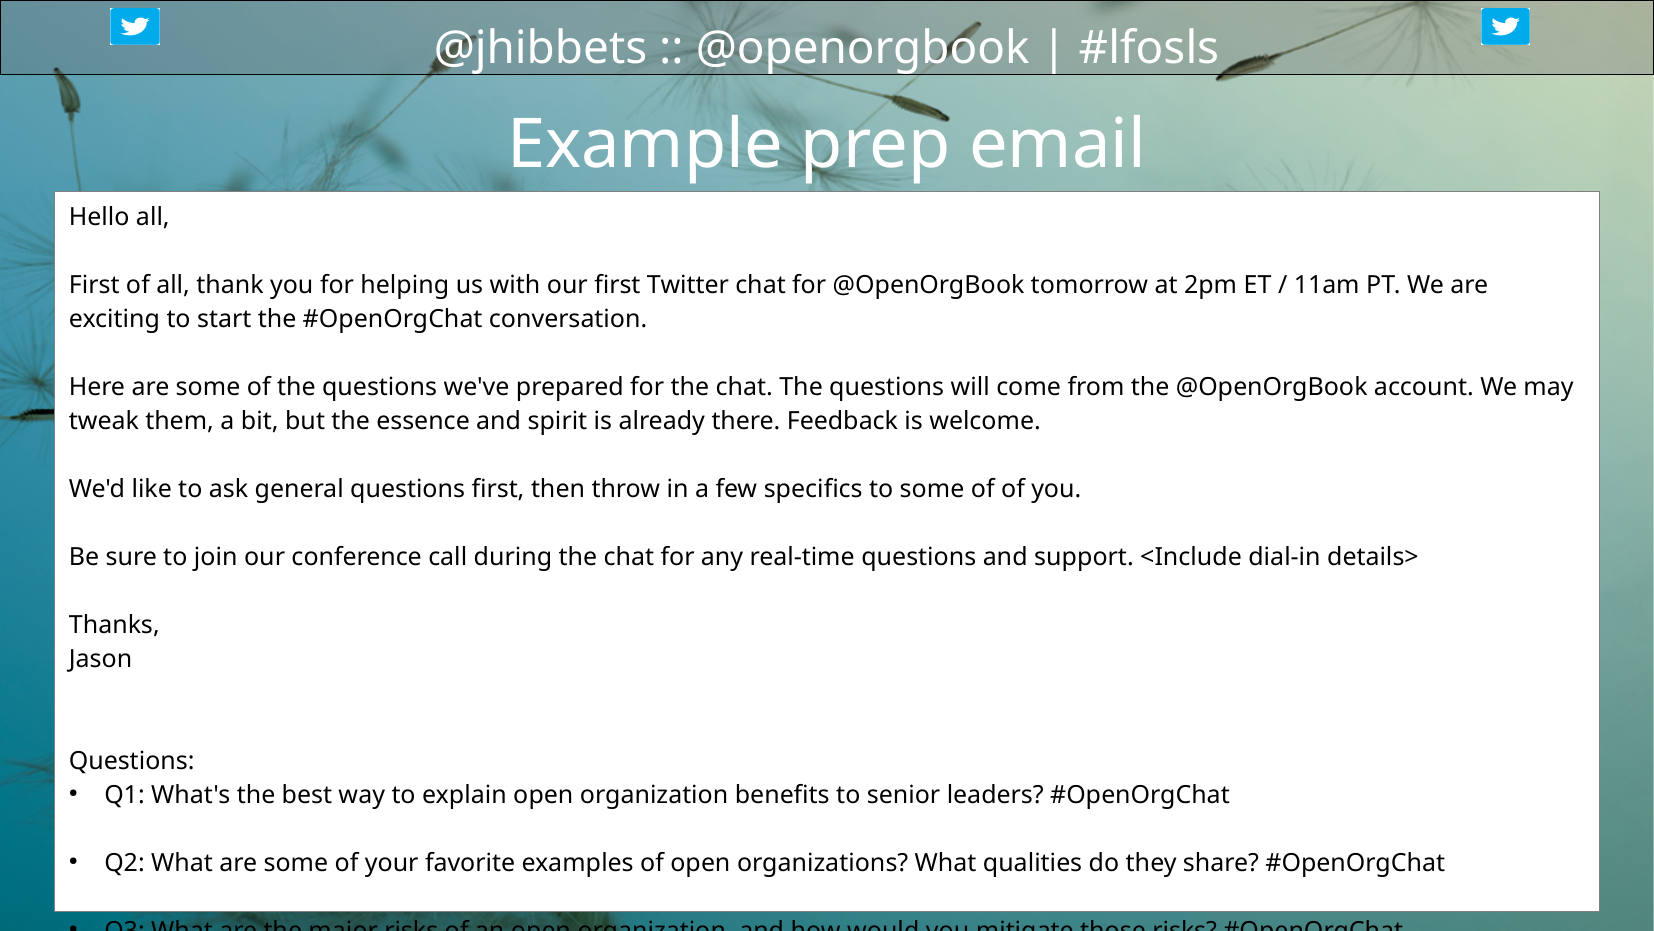

# Example prep email
Hello all,
First of all, thank you for helping us with our first Twitter chat for @OpenOrgBook tomorrow at 2pm ET / 11am PT. We are exciting to start the #OpenOrgChat conversation.
Here are some of the questions we've prepared for the chat. The questions will come from the @OpenOrgBook account. We may tweak them, a bit, but the essence and spirit is already there. Feedback is welcome.
We'd like to ask general questions first, then throw in a few specifics to some of of you.
Be sure to join our conference call during the chat for any real-time questions and support. <Include dial-in details>
Thanks,
Jason
Questions:
Q1: What's the best way to explain open organization benefits to senior leaders? #OpenOrgChat
Q2: What are some of your favorite examples of open organizations? What qualities do they share? #OpenOrgChat
Q3: What are the major risks of an open organization, and how would you mitigate those risks? #OpenOrgChat